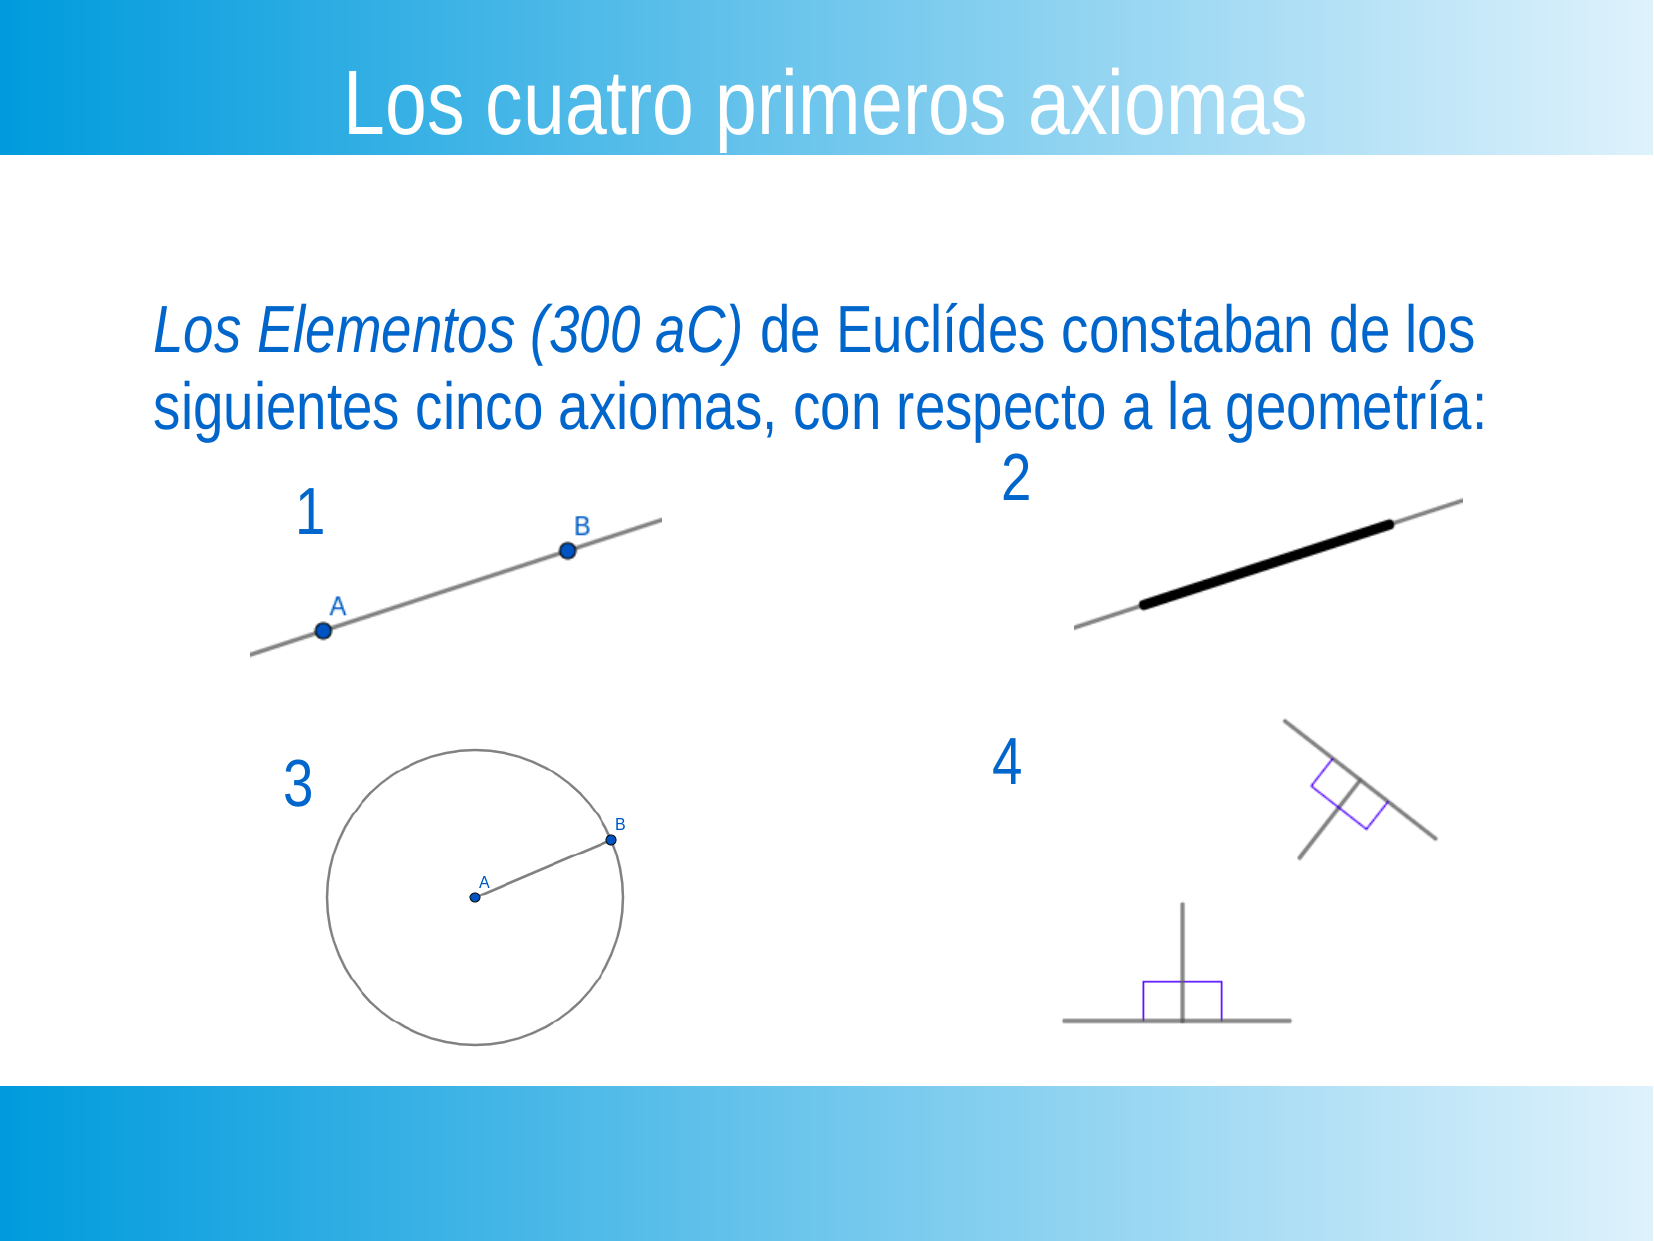

# Los cuatro primeros axiomas
Los Elementos (300 aC) de Euclídes constaban de los siguientes cinco axiomas, con respecto a la geometría:
2
1
4
3